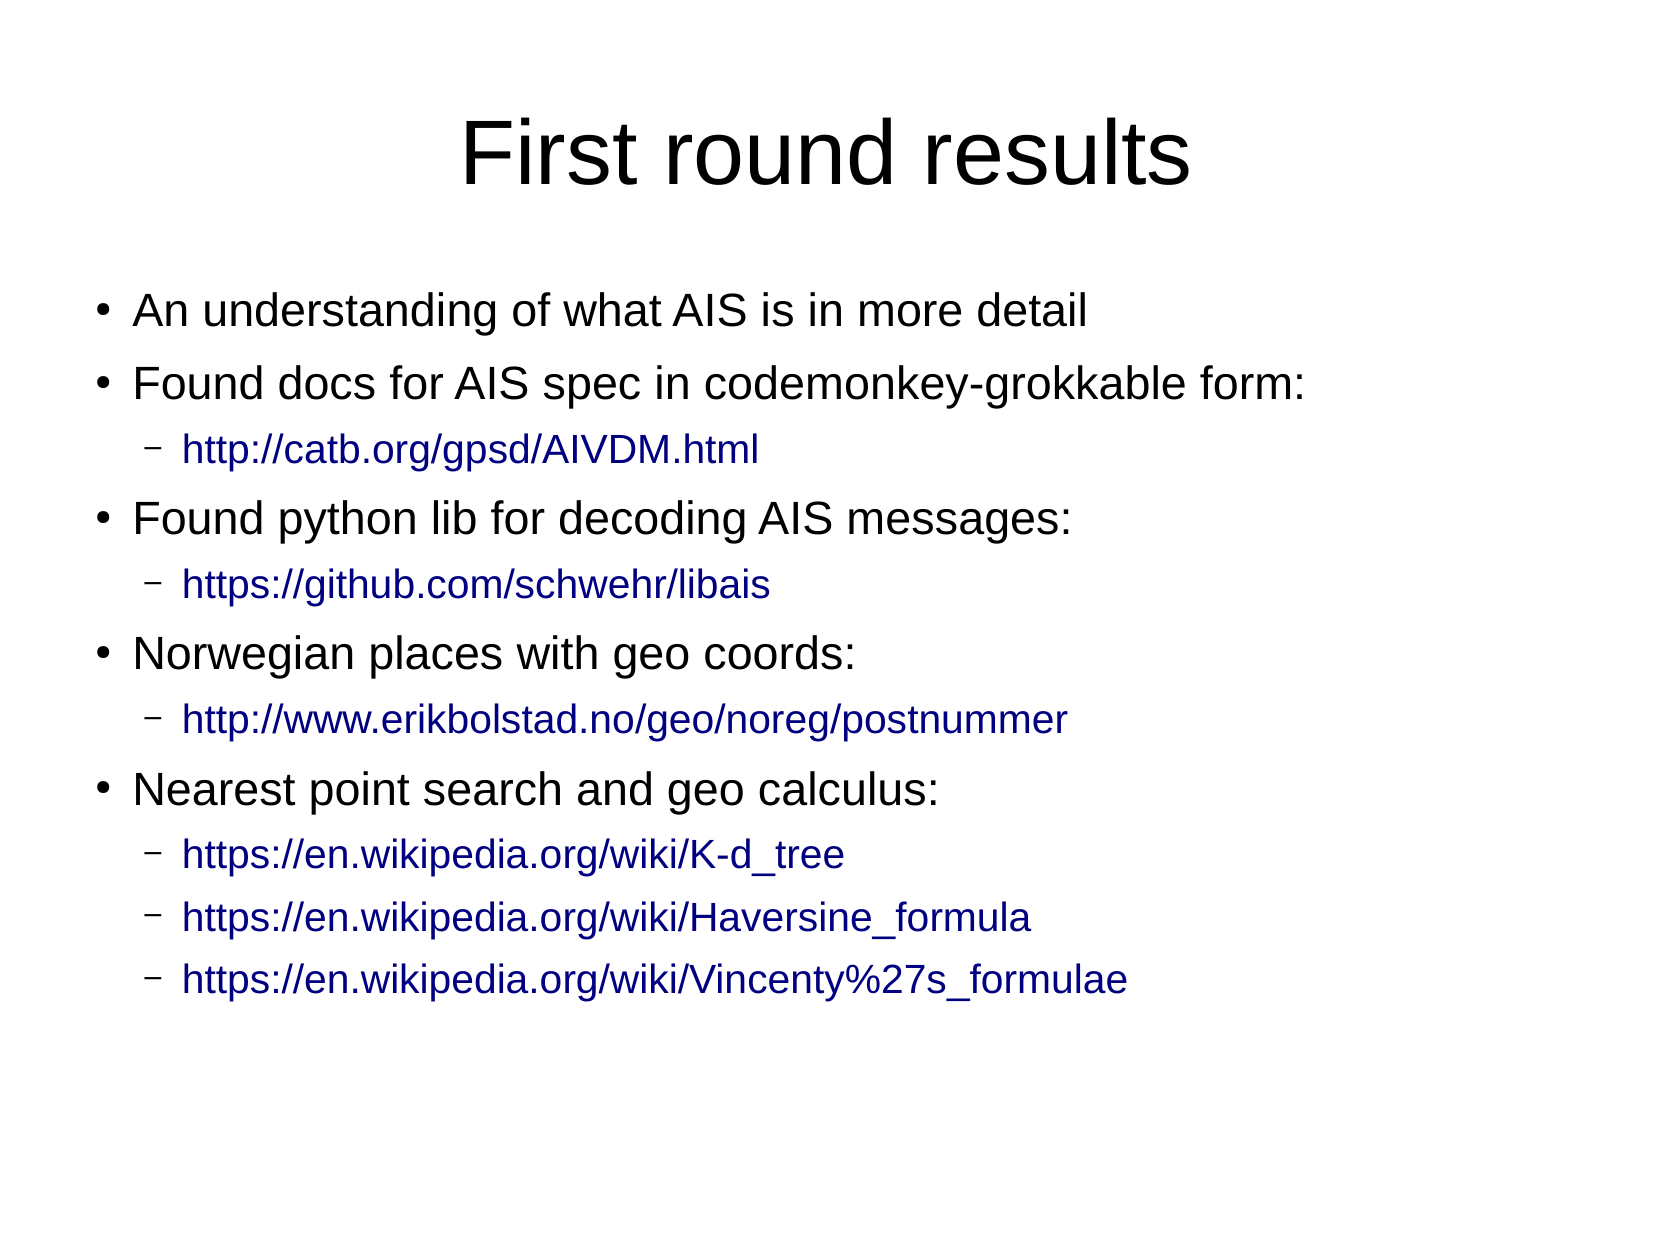

# First round results
An understanding of what AIS is in more detail
Found docs for AIS spec in codemonkey-grokkable form:
http://catb.org/gpsd/AIVDM.html
Found python lib for decoding AIS messages:
https://github.com/schwehr/libais
Norwegian places with geo coords:
http://www.erikbolstad.no/geo/noreg/postnummer
Nearest point search and geo calculus:
https://en.wikipedia.org/wiki/K-d_tree
https://en.wikipedia.org/wiki/Haversine_formula
https://en.wikipedia.org/wiki/Vincenty%27s_formulae